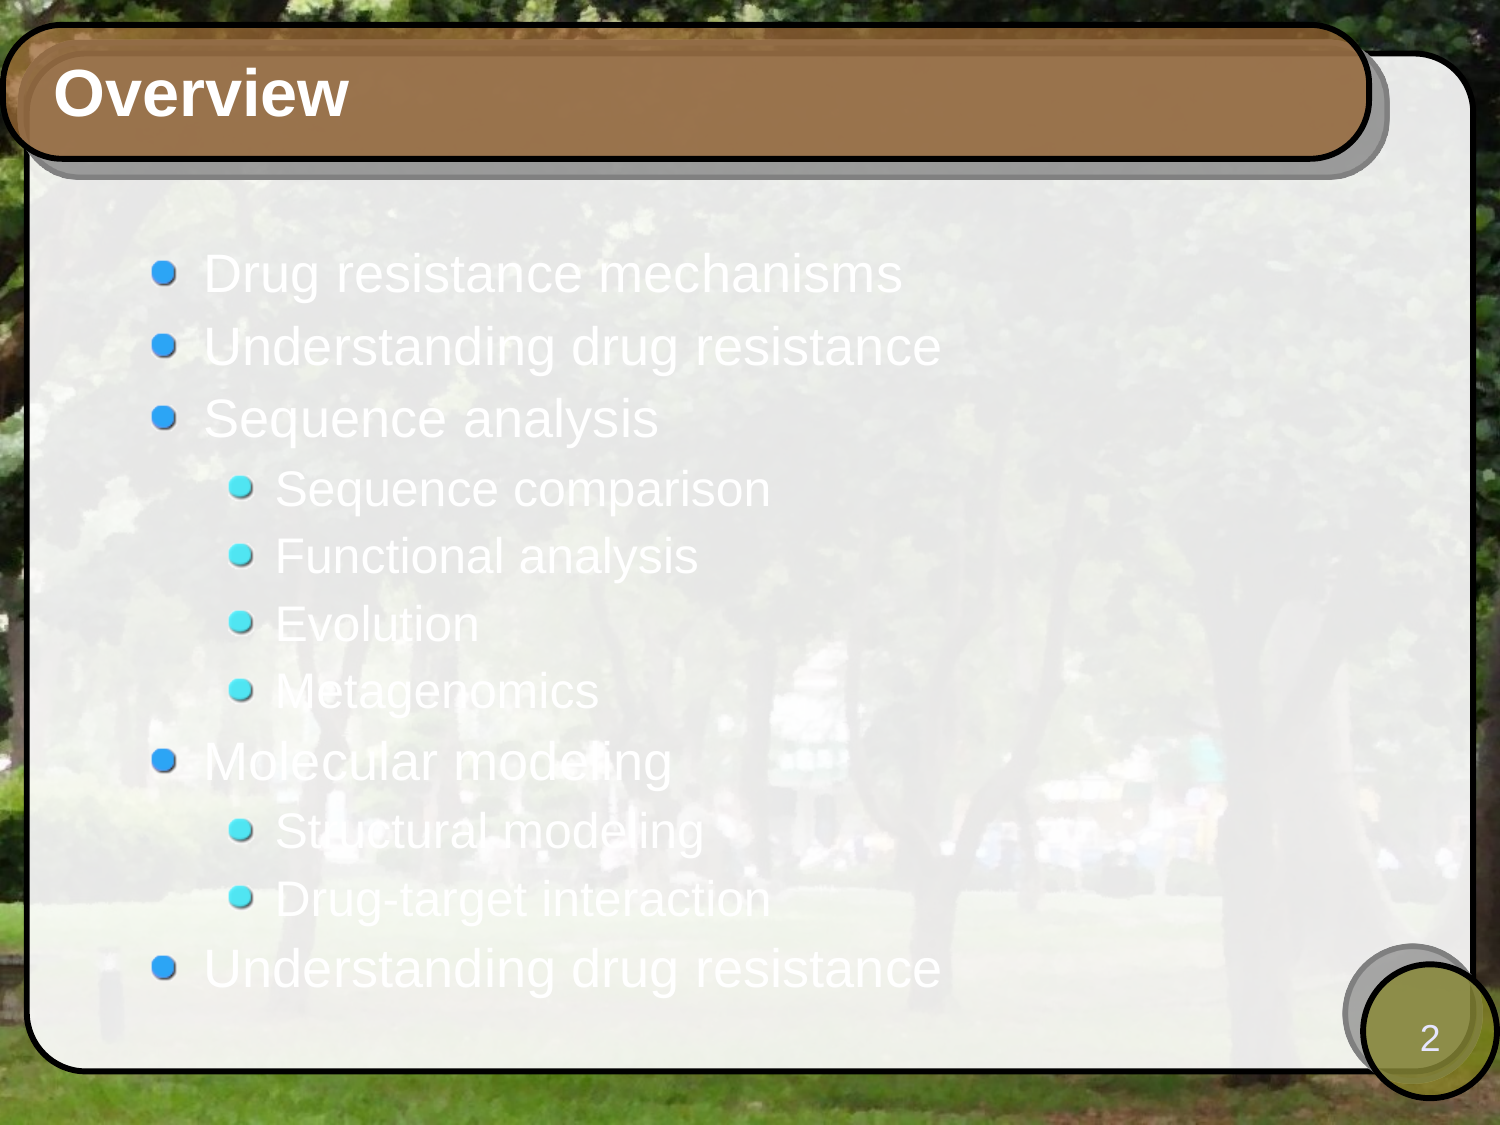

# Overview
Drug resistance mechanisms
Understanding drug resistance
Sequence analysis
Sequence comparison
Functional analysis
Evolution
Metagenomics
Molecular modeling
Structural modeling
Drug-target interaction
Understanding drug resistance
2